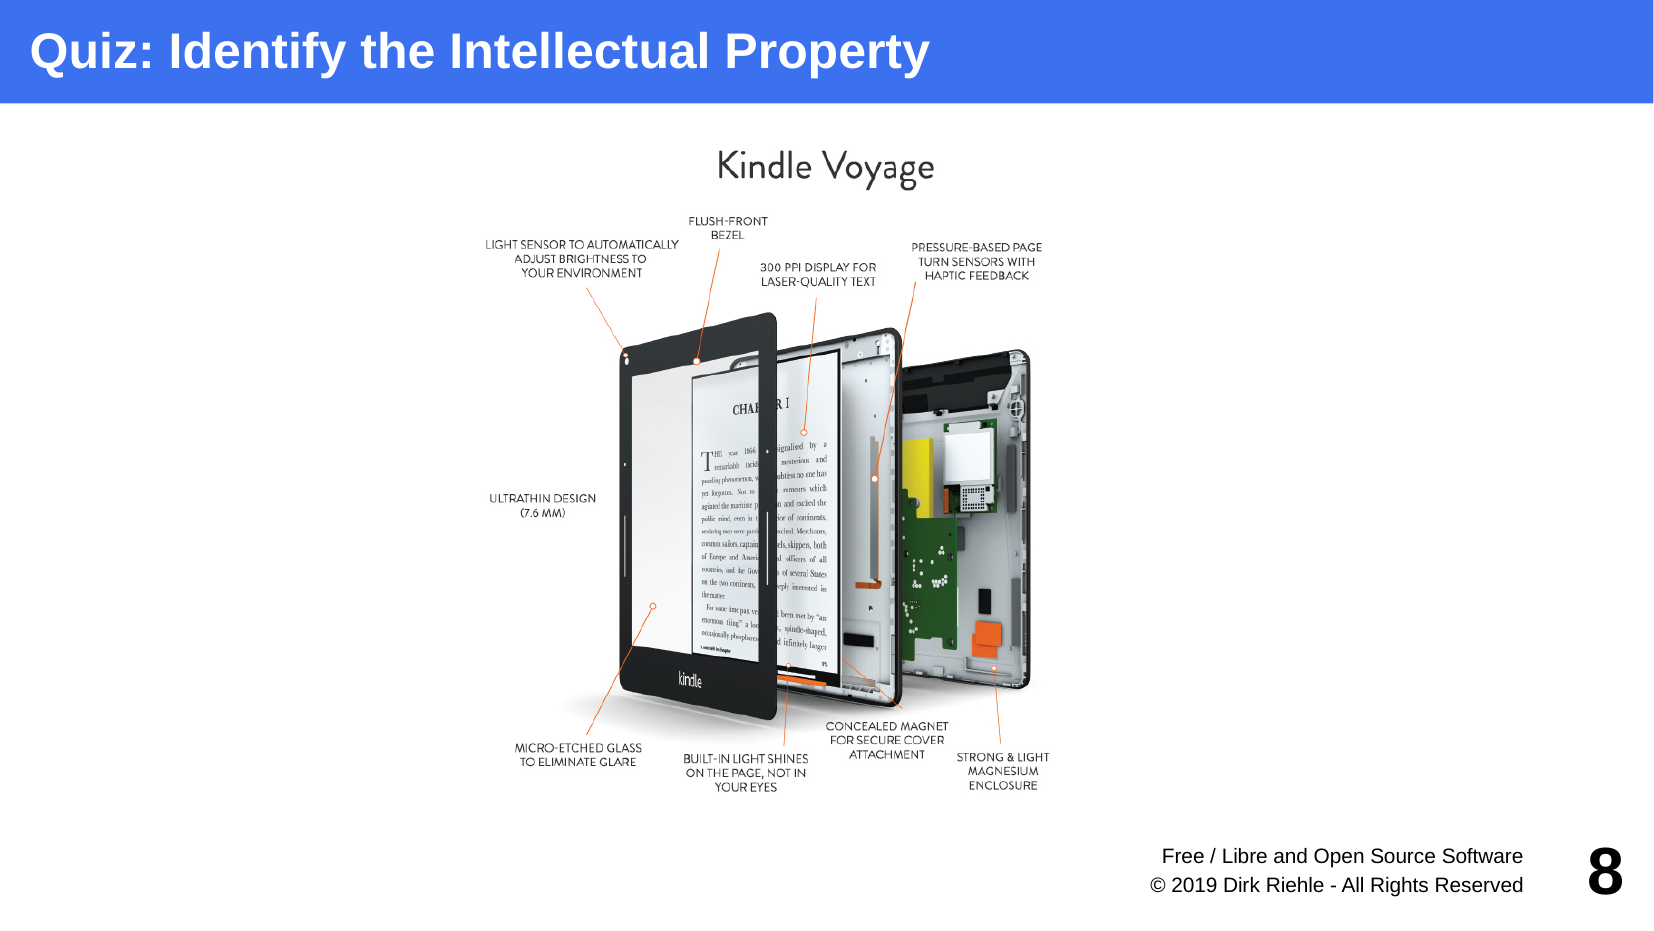

# Quiz: Identify the Intellectual Property
Free / Libre and Open Source Software
8
© 2019 Dirk Riehle - All Rights Reserved